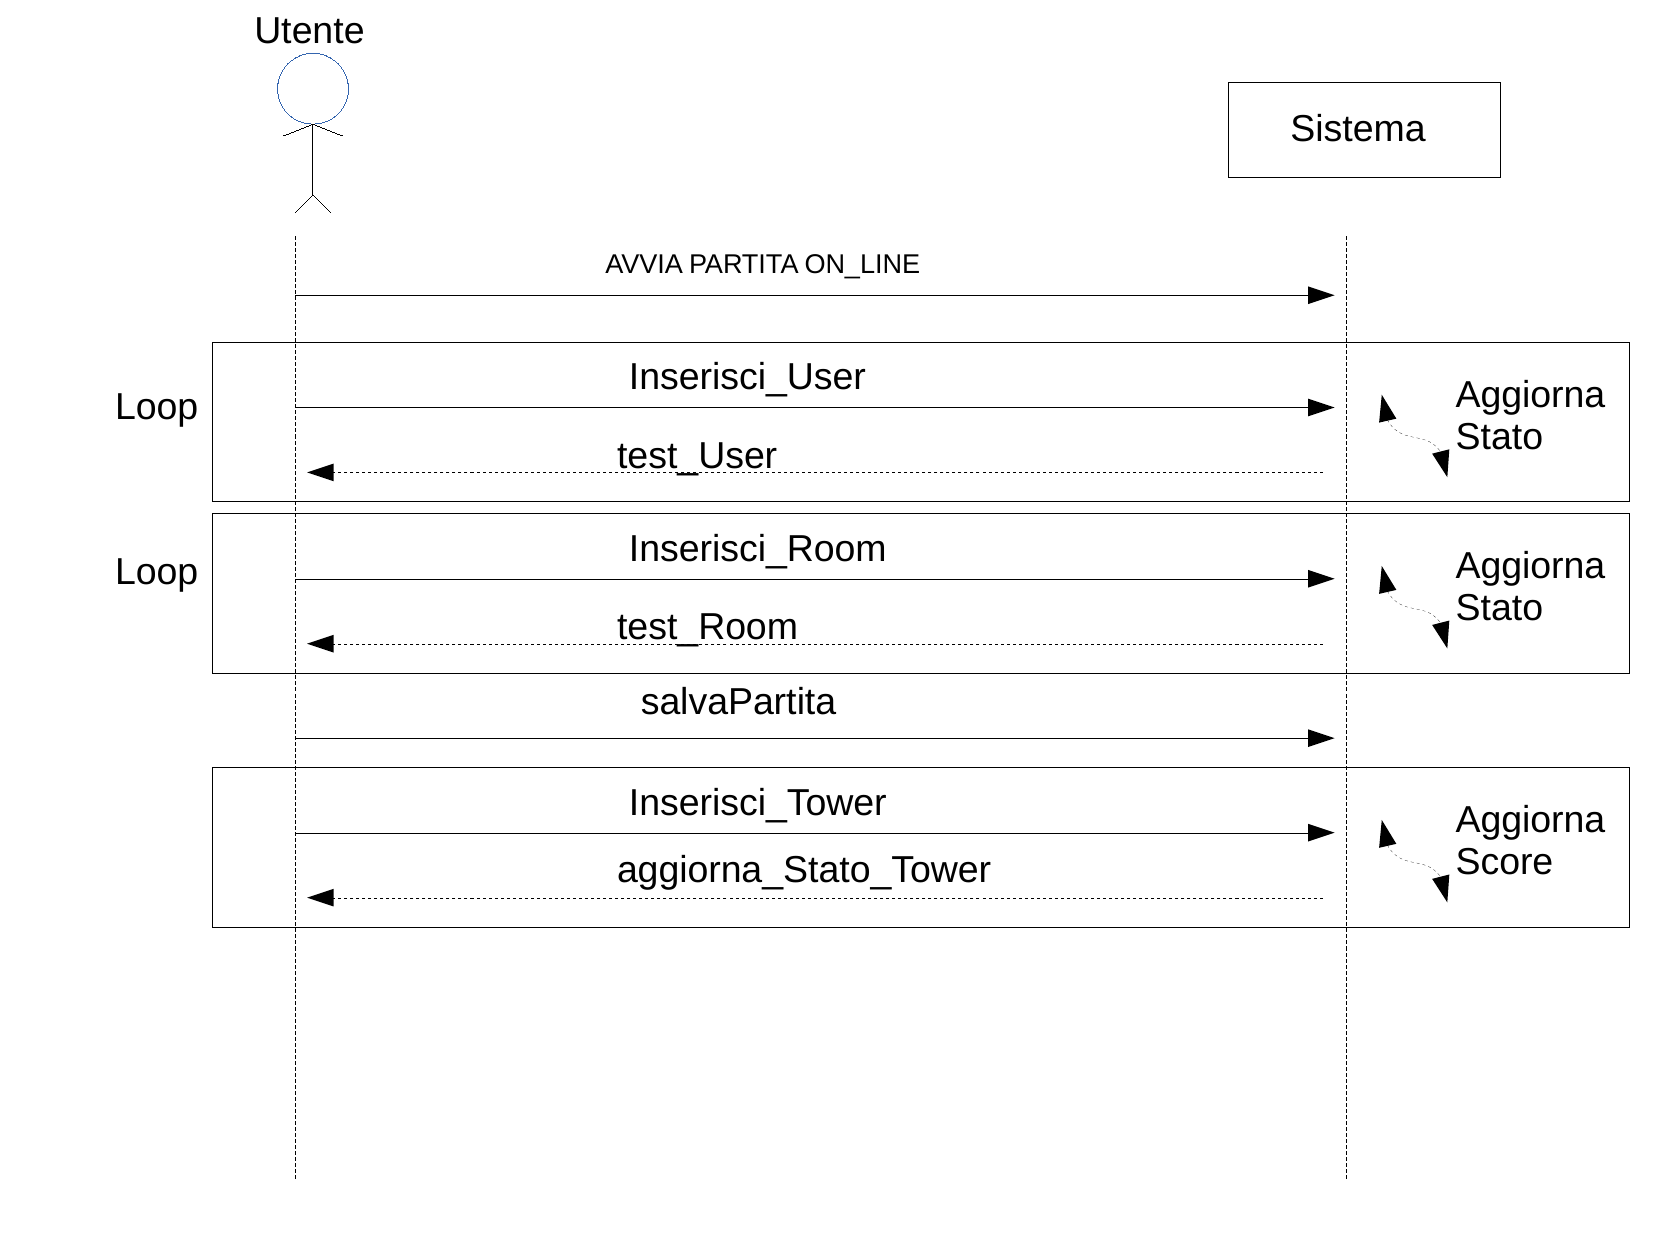

Utente
Sistema
AVVIA PARTITA ON_LINE
Inserisci_User
Aggiorna
Stato
Loop
test_User
Inserisci_Room
Aggiorna
Stato
Loop
test_Room
salvaPartita
Inserisci_Tower
Aggiorna
Score
aggiorna_Stato_Tower